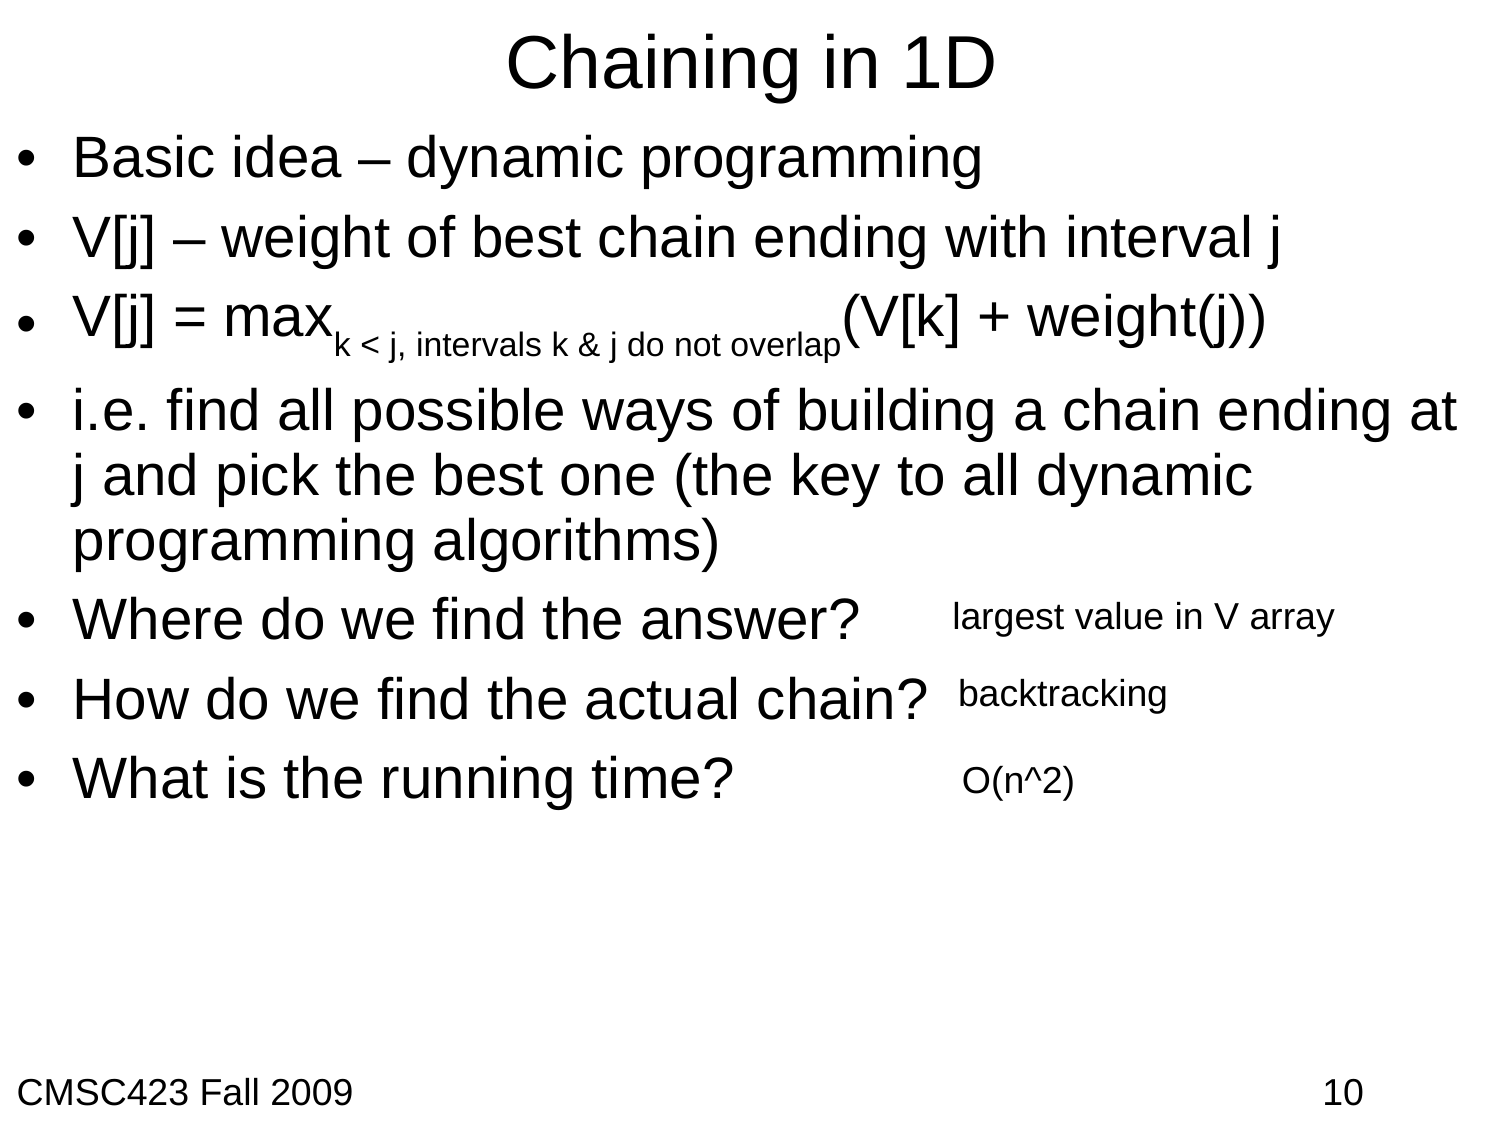

# Chaining in 1D
Basic idea – dynamic programming
V[j] – weight of best chain ending with interval j
V[j] = maxk < j, intervals k & j do not overlap(V[k] + weight(j))
i.e. find all possible ways of building a chain ending at j and pick the best one (the key to all dynamic programming algorithms)
Where do we find the answer?
How do we find the actual chain?
What is the running time?
largest value in V array
backtracking
O(n^2)
CMSC423 Fall 2009
10